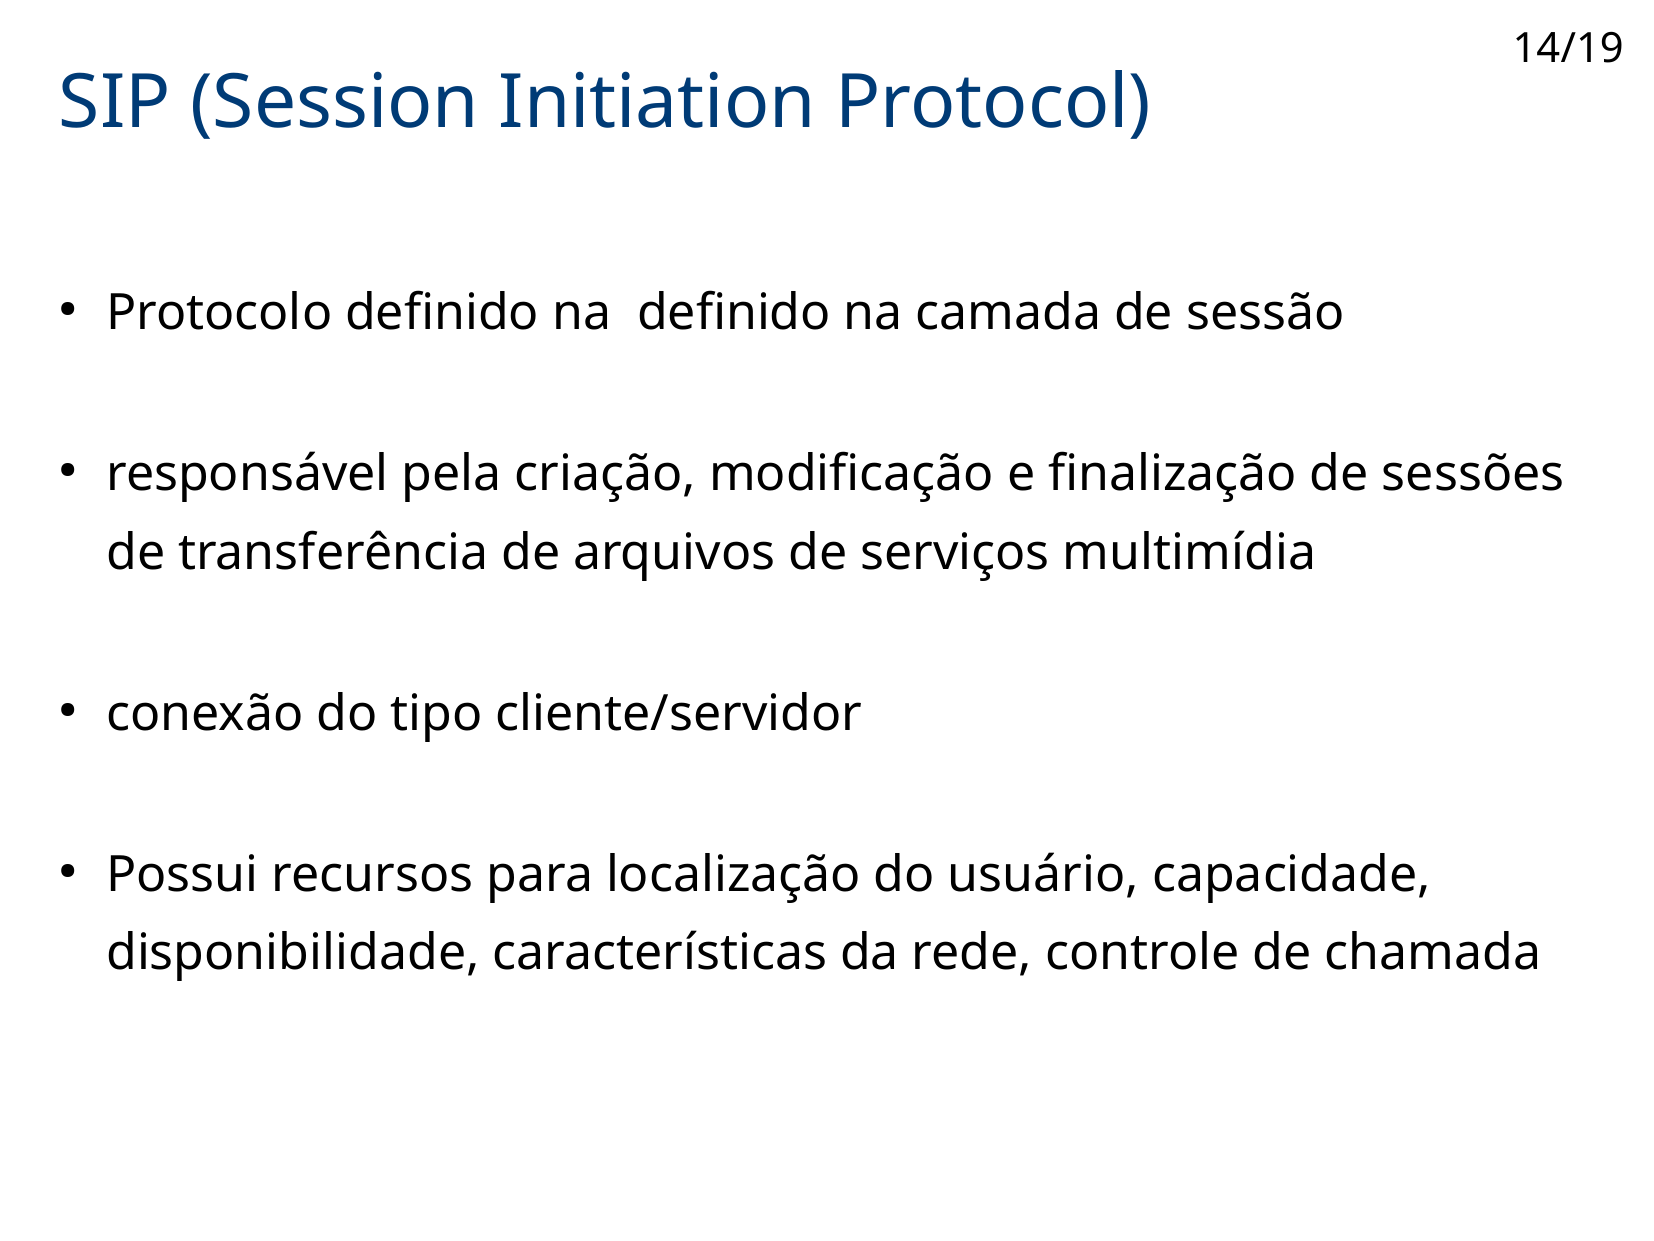

14
# SIP (Session Initiation Protocol)
Protocolo definido na definido na camada de sessão
responsável pela criação, modificação e finalização de sessões de transferência de arquivos de serviços multimídia
conexão do tipo cliente/servidor
Possui recursos para localização do usuário, capacidade, disponibilidade, características da rede, controle de chamada